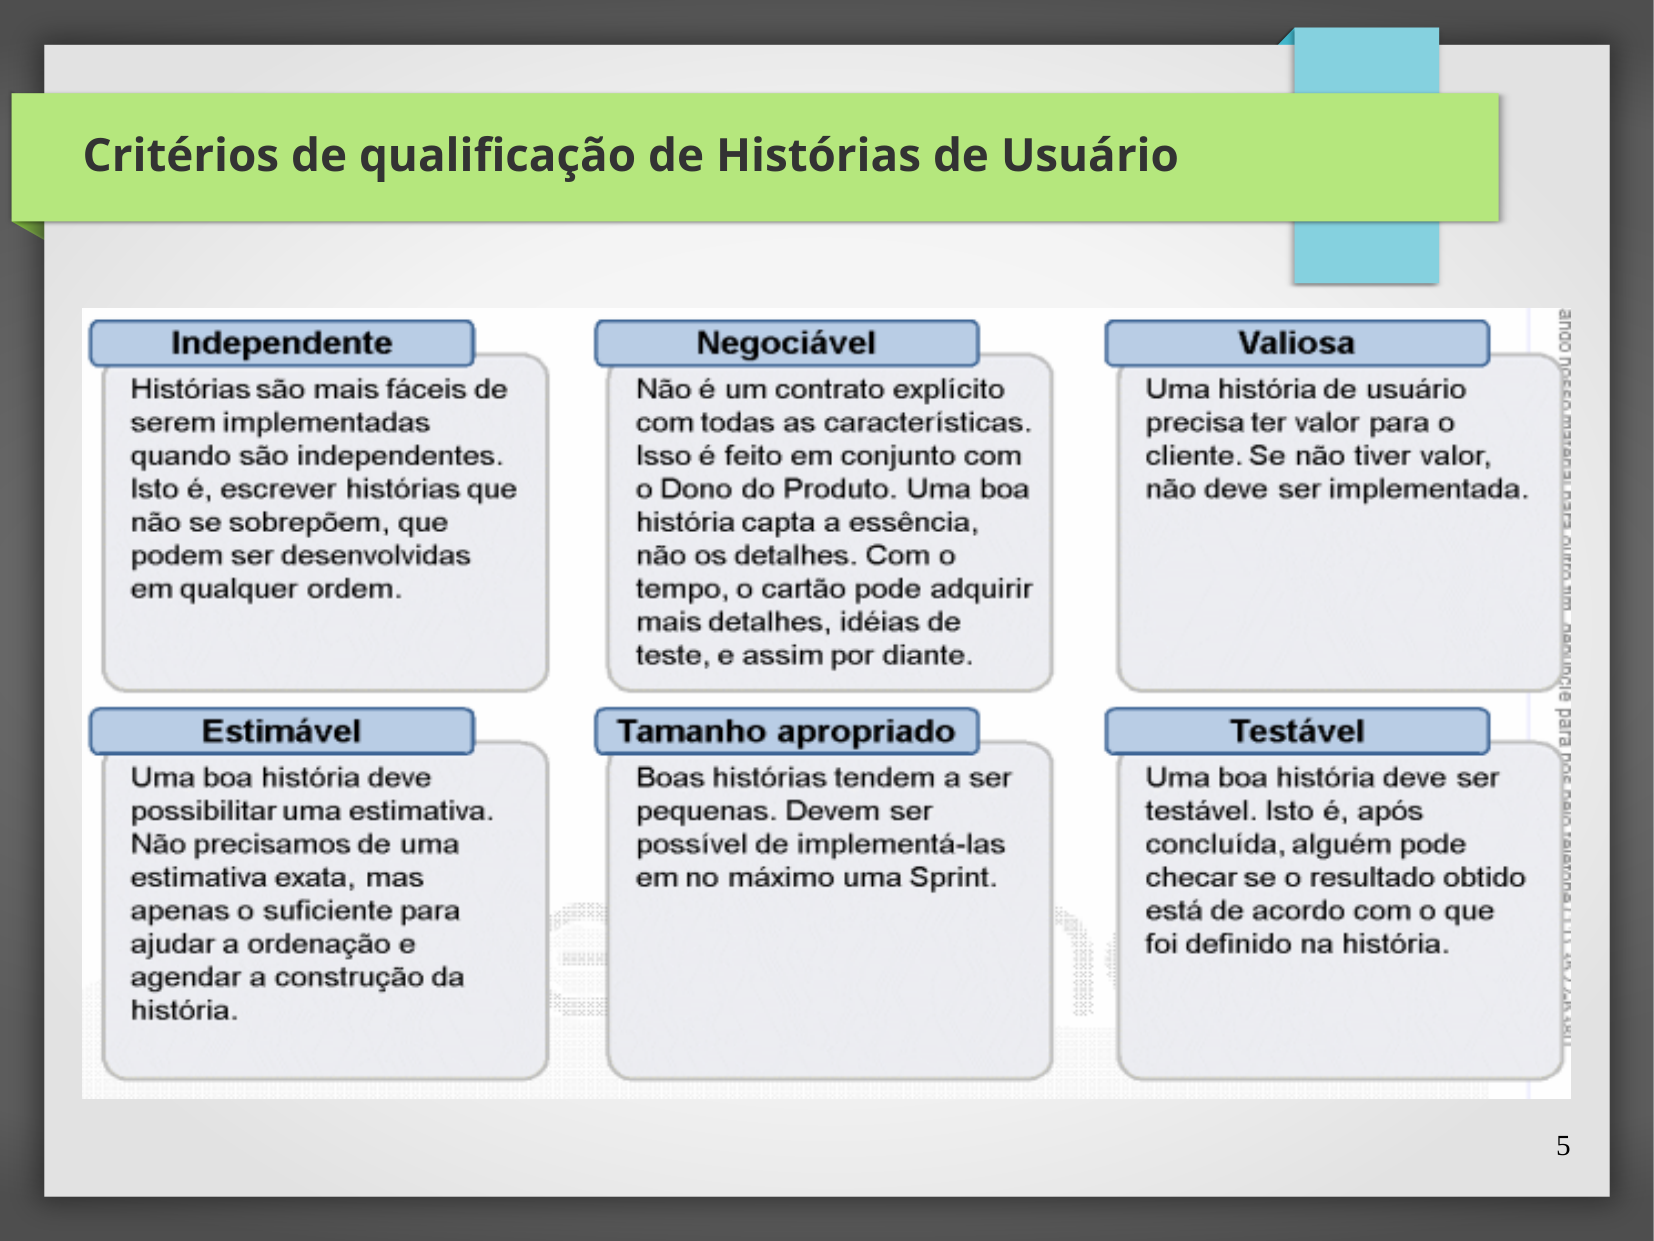

# Critérios de qualificação de Histórias de Usuário
5